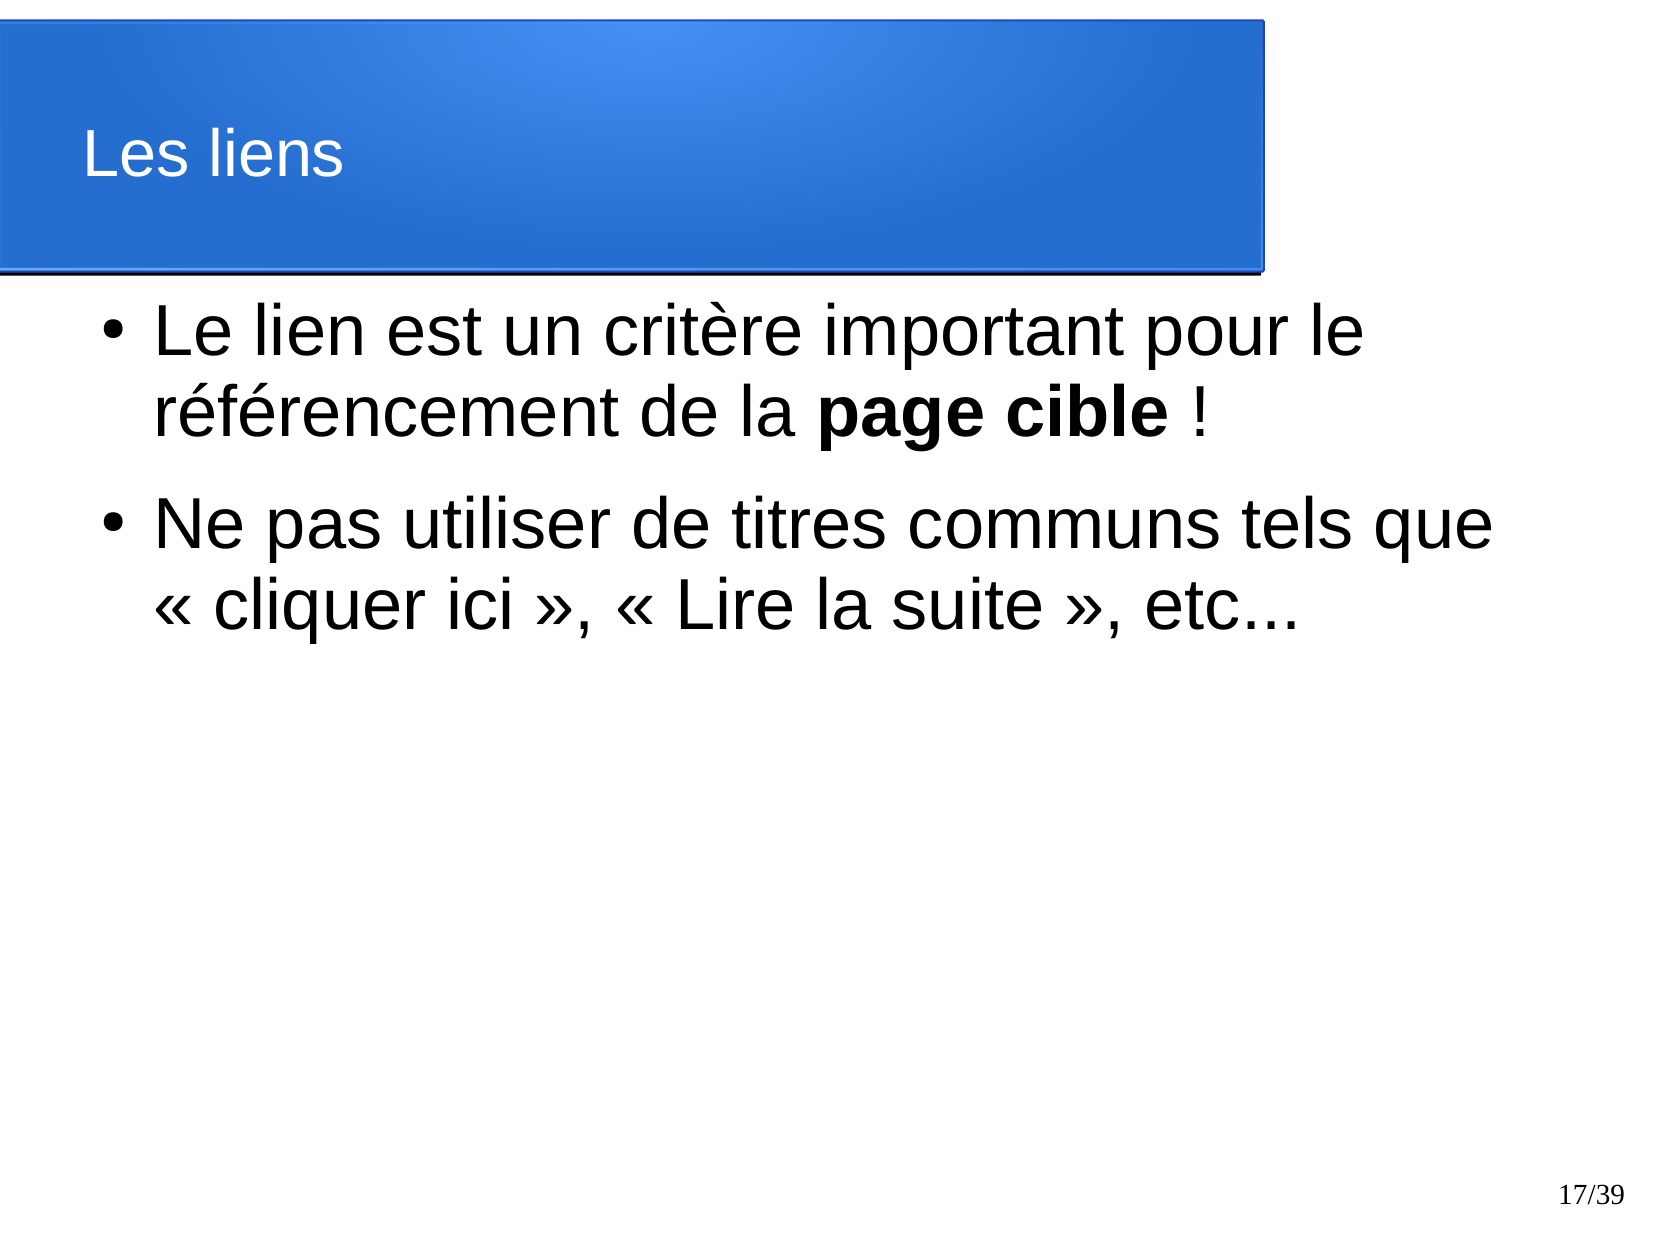

# Les liens
Le lien est un critère important pour le référencement de la page cible !
Ne pas utiliser de titres communs tels que « cliquer ici », « Lire la suite », etc...